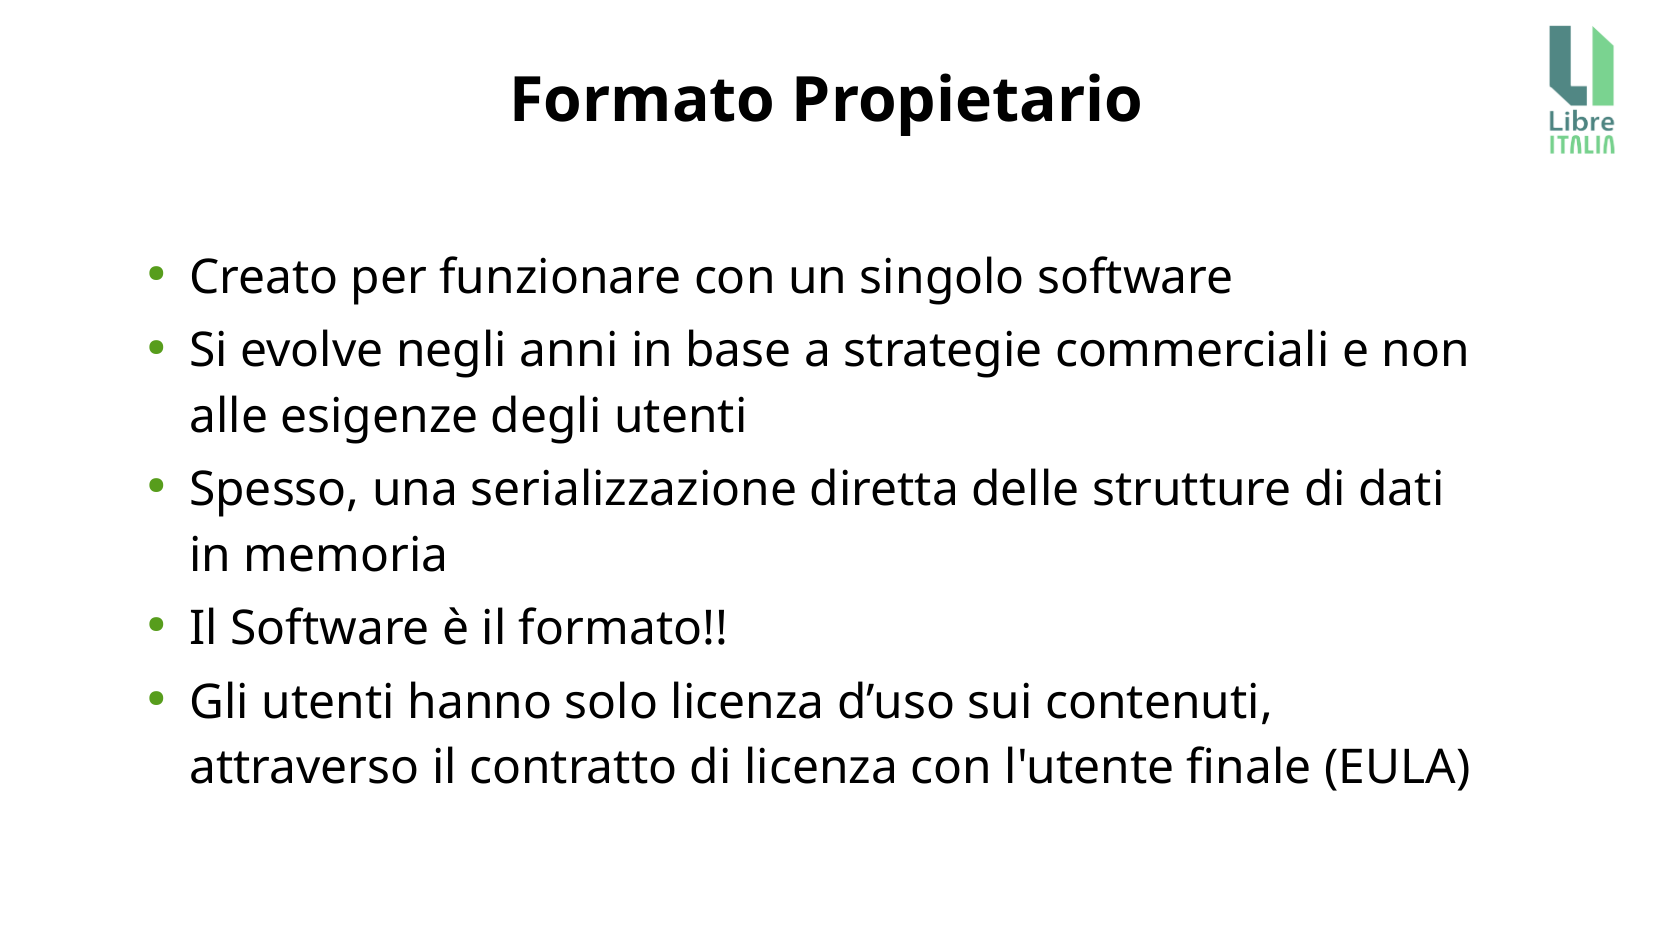

# Formato Propietario
Creato per funzionare con un singolo software
Si evolve negli anni in base a strategie commerciali e non alle esigenze degli utenti
Spesso, una serializzazione diretta delle strutture di dati in memoria
Il Software è il formato!!
Gli utenti hanno solo licenza d’uso sui contenuti, attraverso il contratto di licenza con l'utente finale (EULA)